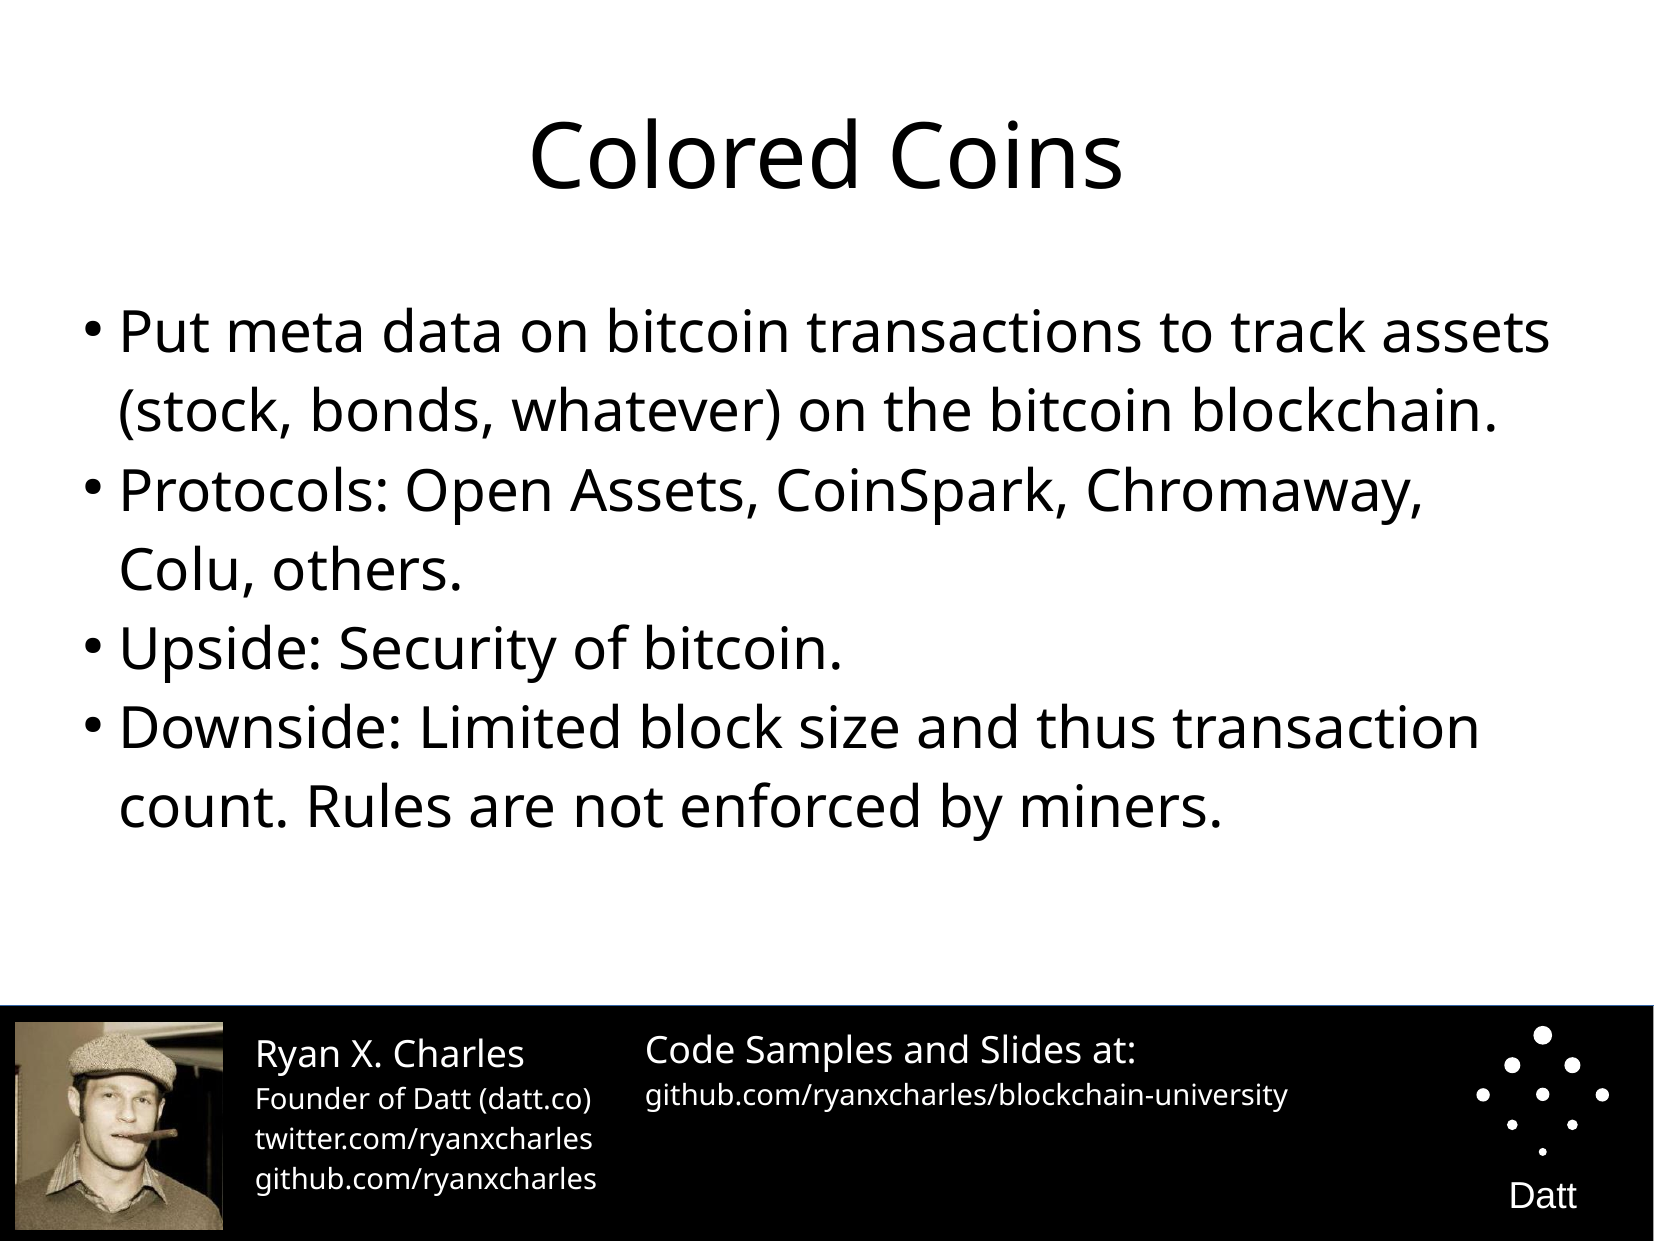

# Colored Coins
Put meta data on bitcoin transactions to track assets (stock, bonds, whatever) on the bitcoin blockchain.
Protocols: Open Assets, CoinSpark, Chromaway, Colu, others.
Upside: Security of bitcoin.
Downside: Limited block size and thus transaction count. Rules are not enforced by miners.
Code Samples and Slides at:
github.com/ryanxcharles/blockchain-university
Ryan X. Charles
Founder of Datt (datt.co)
twitter.com/ryanxcharles
github.com/ryanxcharles
Datt